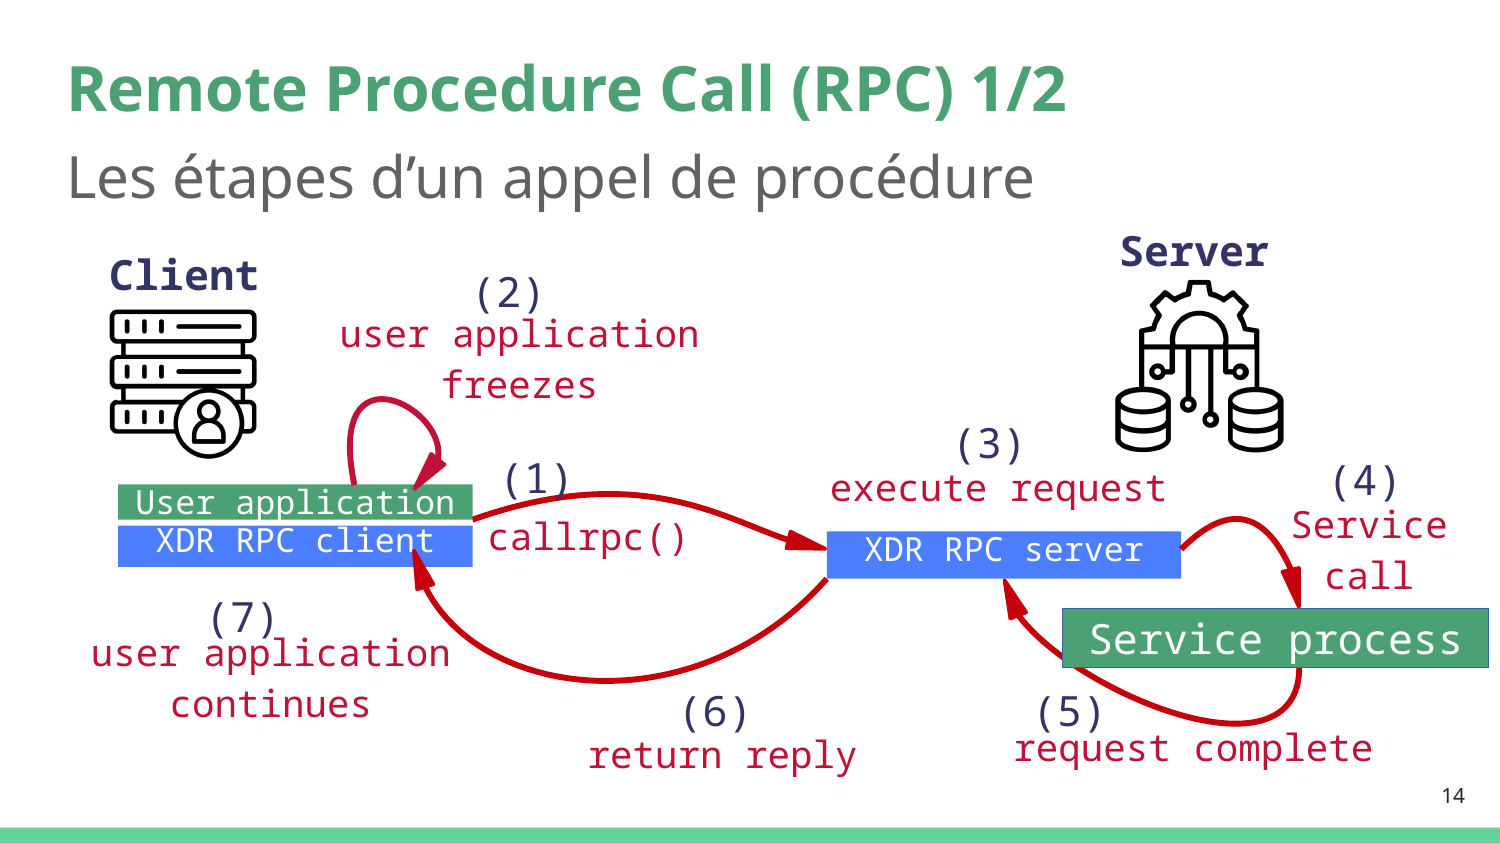

Remote Procedure Call (RPC) 1/2
# Les étapes d’un appel de procédure
Server
Client
(2)
user application
freezes
(3)
(1)
(4)
execute request
User application
Service
call
callrpc()
XDR RPC client
XDR RPC server
(7)
Service process
user application
continues
(6)
(5)
request complete
return reply